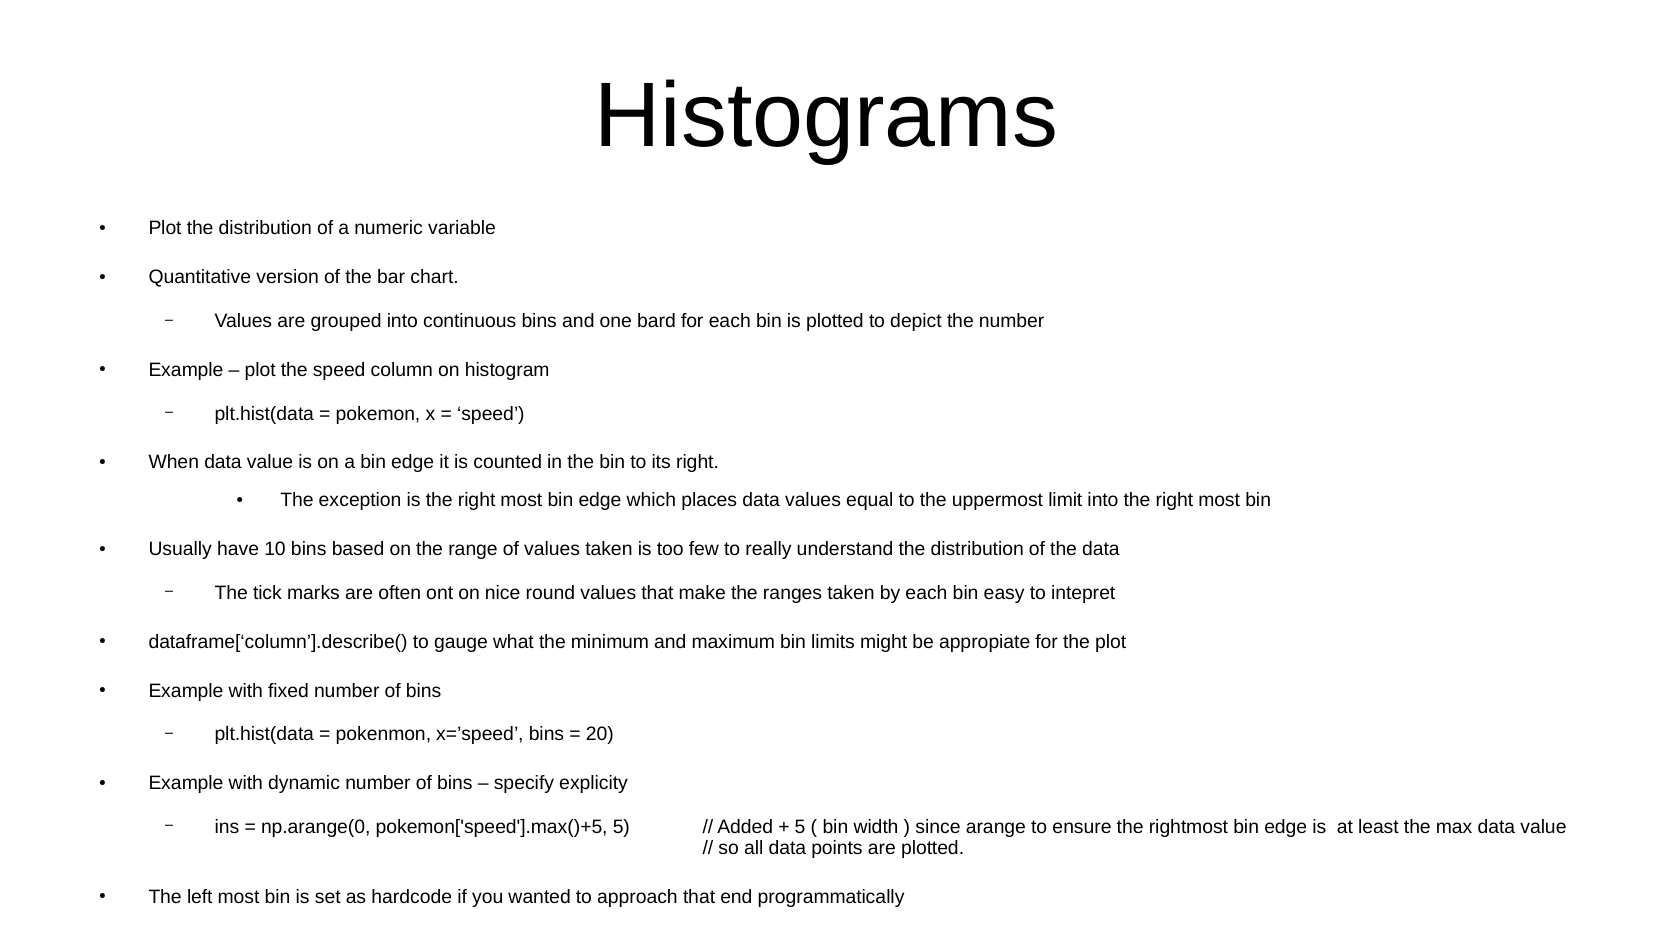

# Histograms
Plot the distribution of a numeric variable
Quantitative version of the bar chart.
Values are grouped into continuous bins and one bard for each bin is plotted to depict the number
Example – plot the speed column on histogram
plt.hist(data = pokemon, x = ‘speed’)
When data value is on a bin edge it is counted in the bin to its right.
The exception is the right most bin edge which places data values equal to the uppermost limit into the right most bin
Usually have 10 bins based on the range of values taken is too few to really understand the distribution of the data
The tick marks are often ont on nice round values that make the ranges taken by each bin easy to intepret
dataframe[‘column’].describe() to gauge what the minimum and maximum bin limits might be appropiate for the plot
Example with fixed number of bins
plt.hist(data = pokenmon, x=’speed’, bins = 20)
Example with dynamic number of bins – specify explicity
ins = np.arange(0, pokemon['speed'].max()+5, 5)			 	// Added + 5 ( bin width ) since arange to ensure the rightmost bin edge is at least the max data value 			 	 	 	 			 	 	// so all data points are plotted.
The left most bin is set as hardcode if you wanted to approach that end programmatically